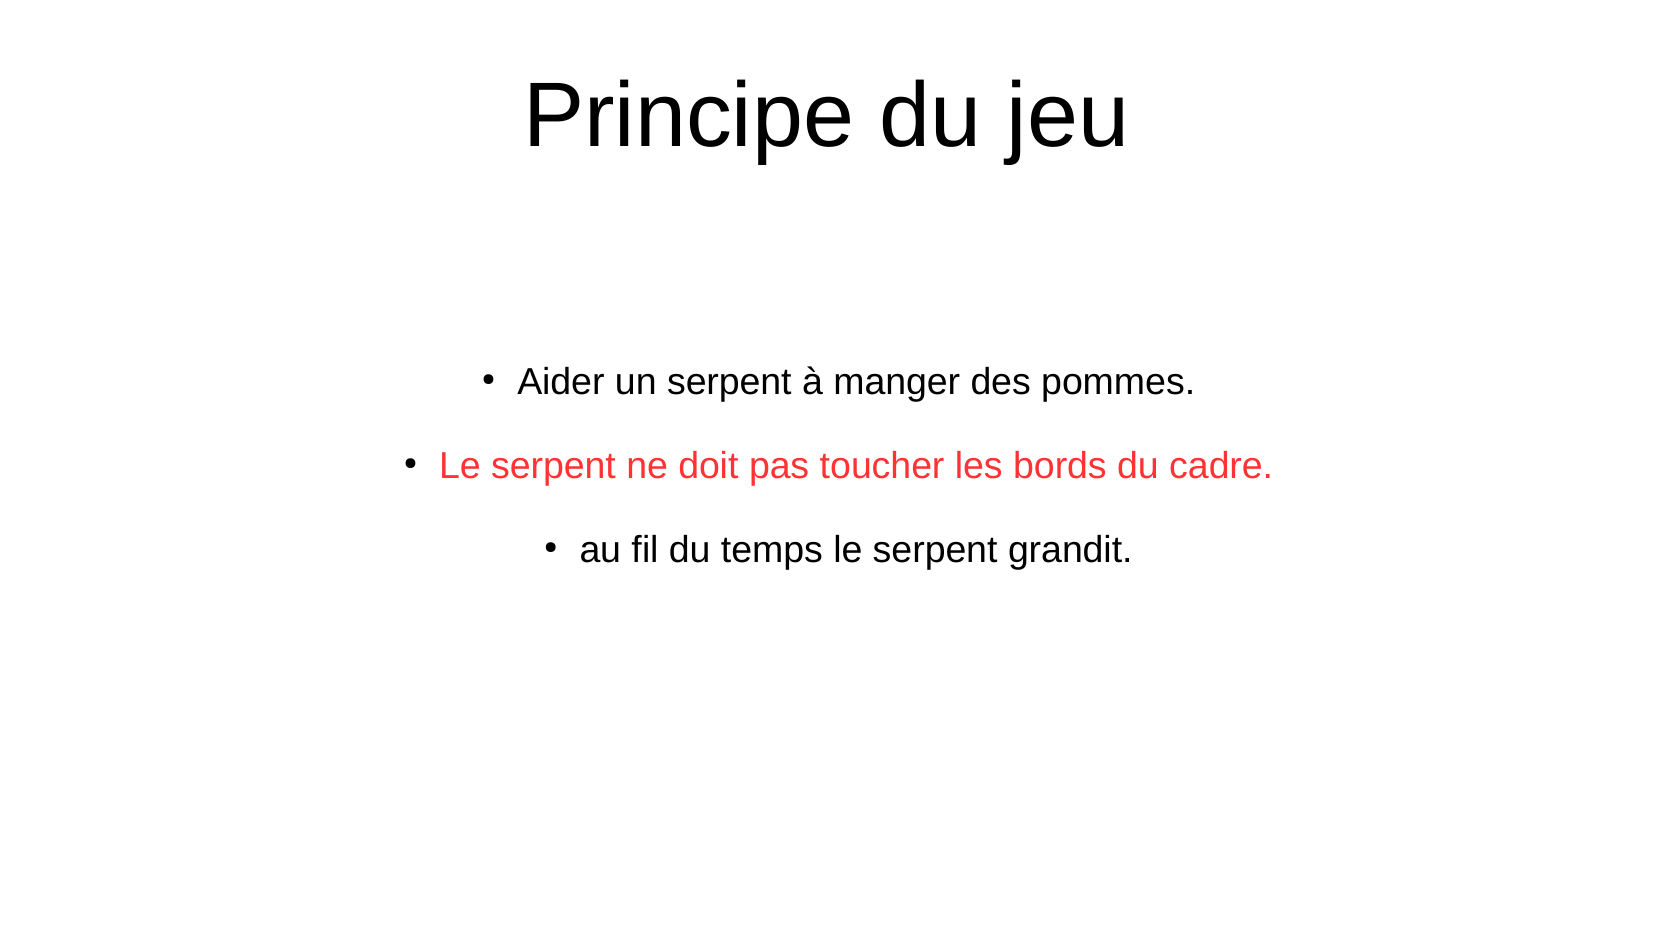

# Principe du jeu
Aider un serpent à manger des pommes.
Le serpent ne doit pas toucher les bords du cadre.
au fil du temps le serpent grandit.